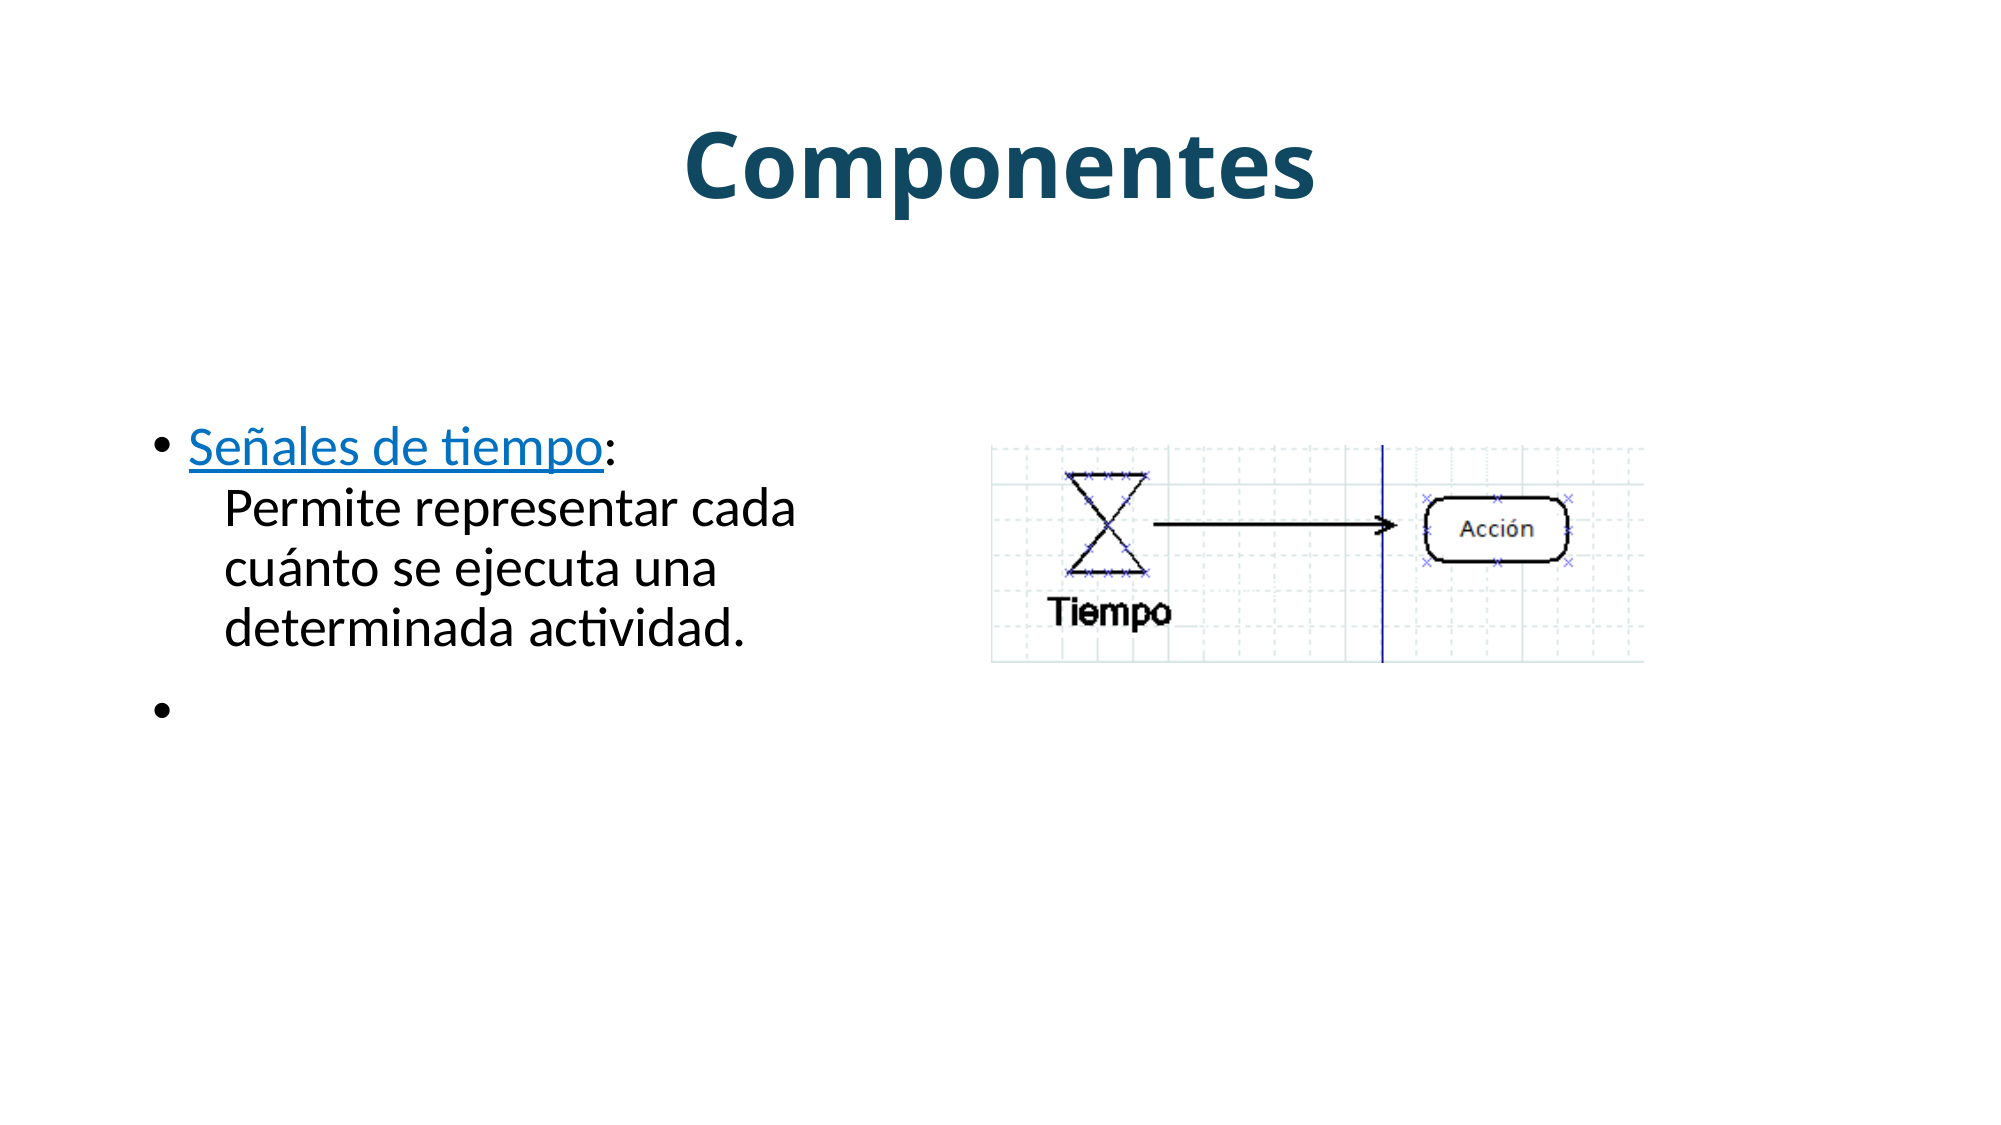

# Componentes
Señales de tiempo: Permite representar cada cuánto se ejecuta una determinada actividad.